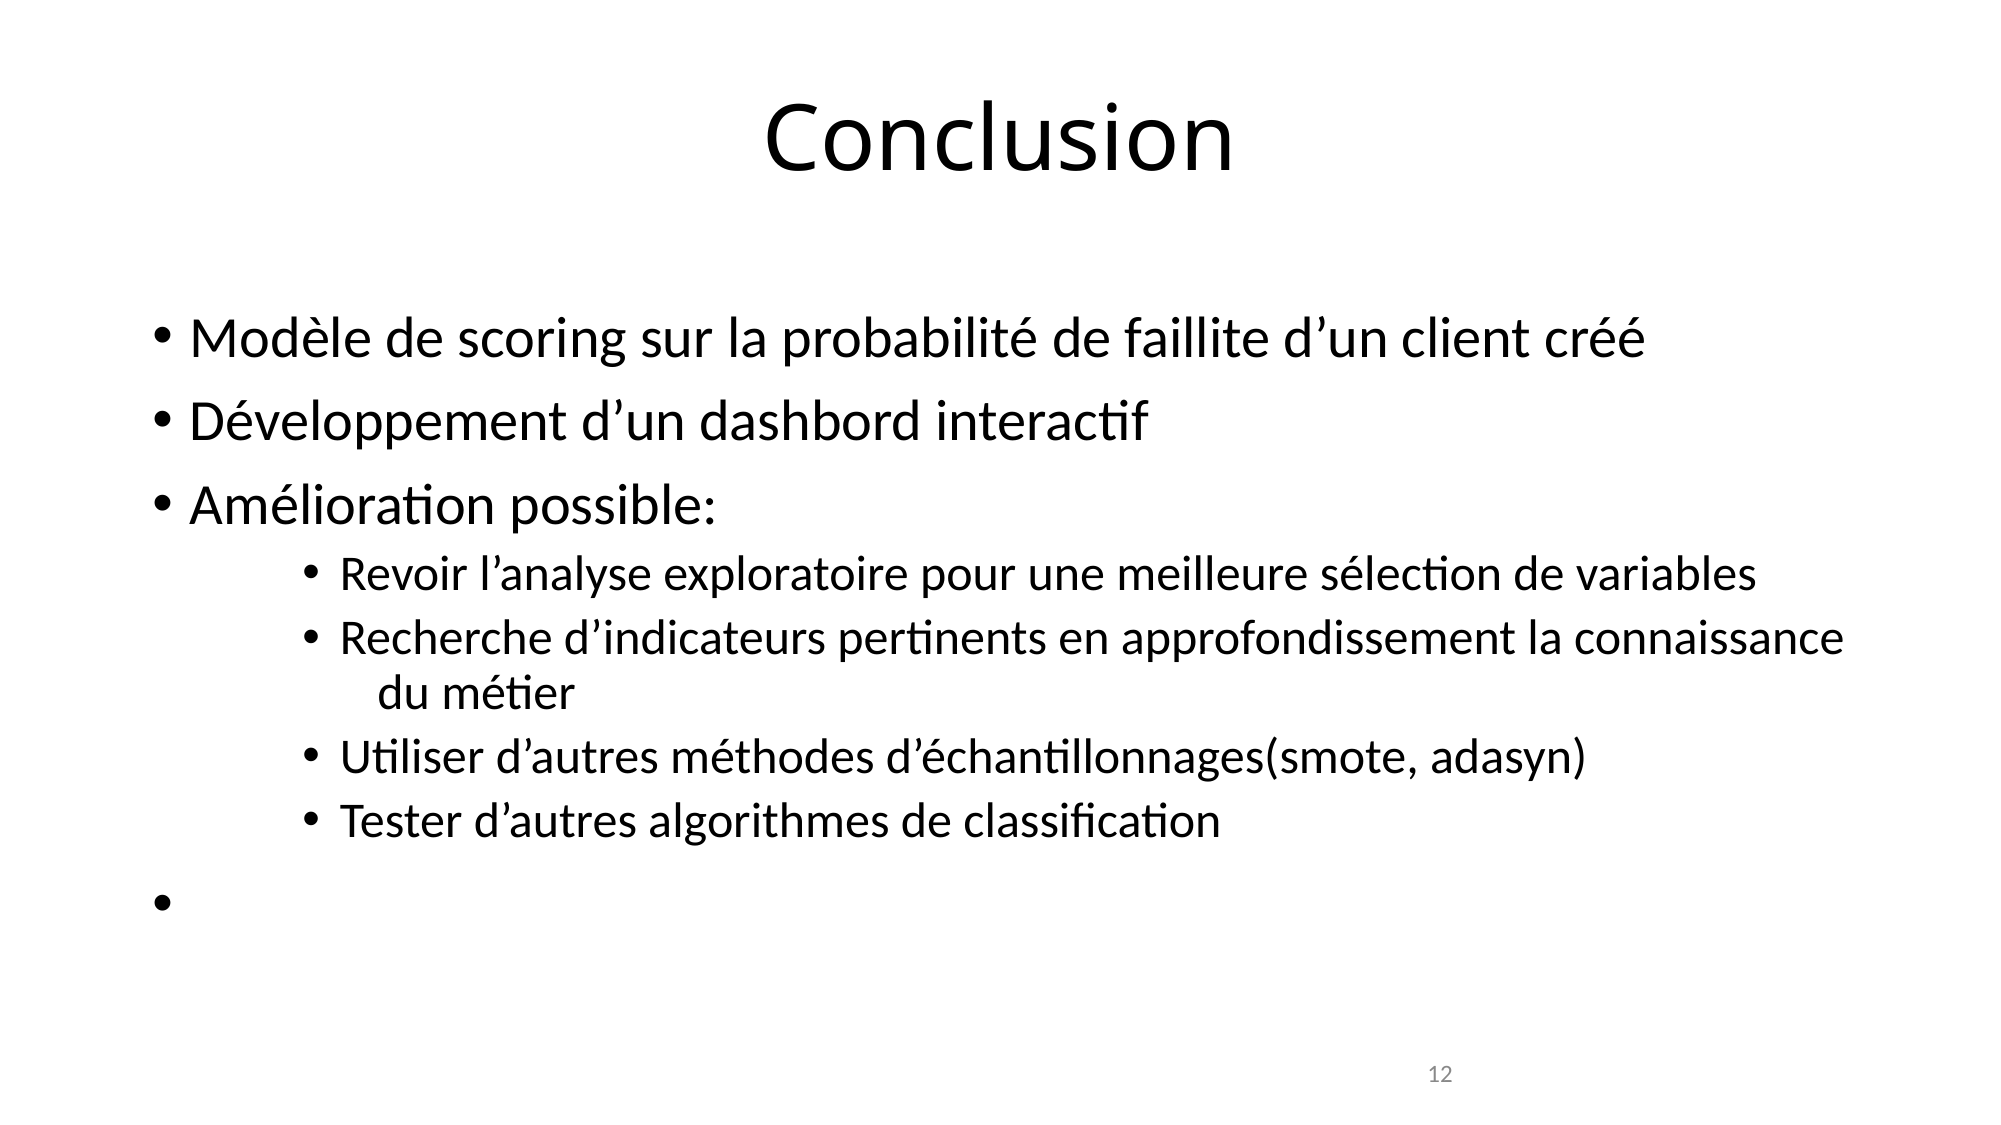

# Conclusion
Modèle de scoring sur la probabilité de faillite d’un client créé
Développement d’un dashbord interactif
Amélioration possible:
Revoir l’analyse exploratoire pour une meilleure sélection de variables
Recherche d’indicateurs pertinents en approfondissement la connaissance du métier
Utiliser d’autres méthodes d’échantillonnages(smote, adasyn)
Tester d’autres algorithmes de classification